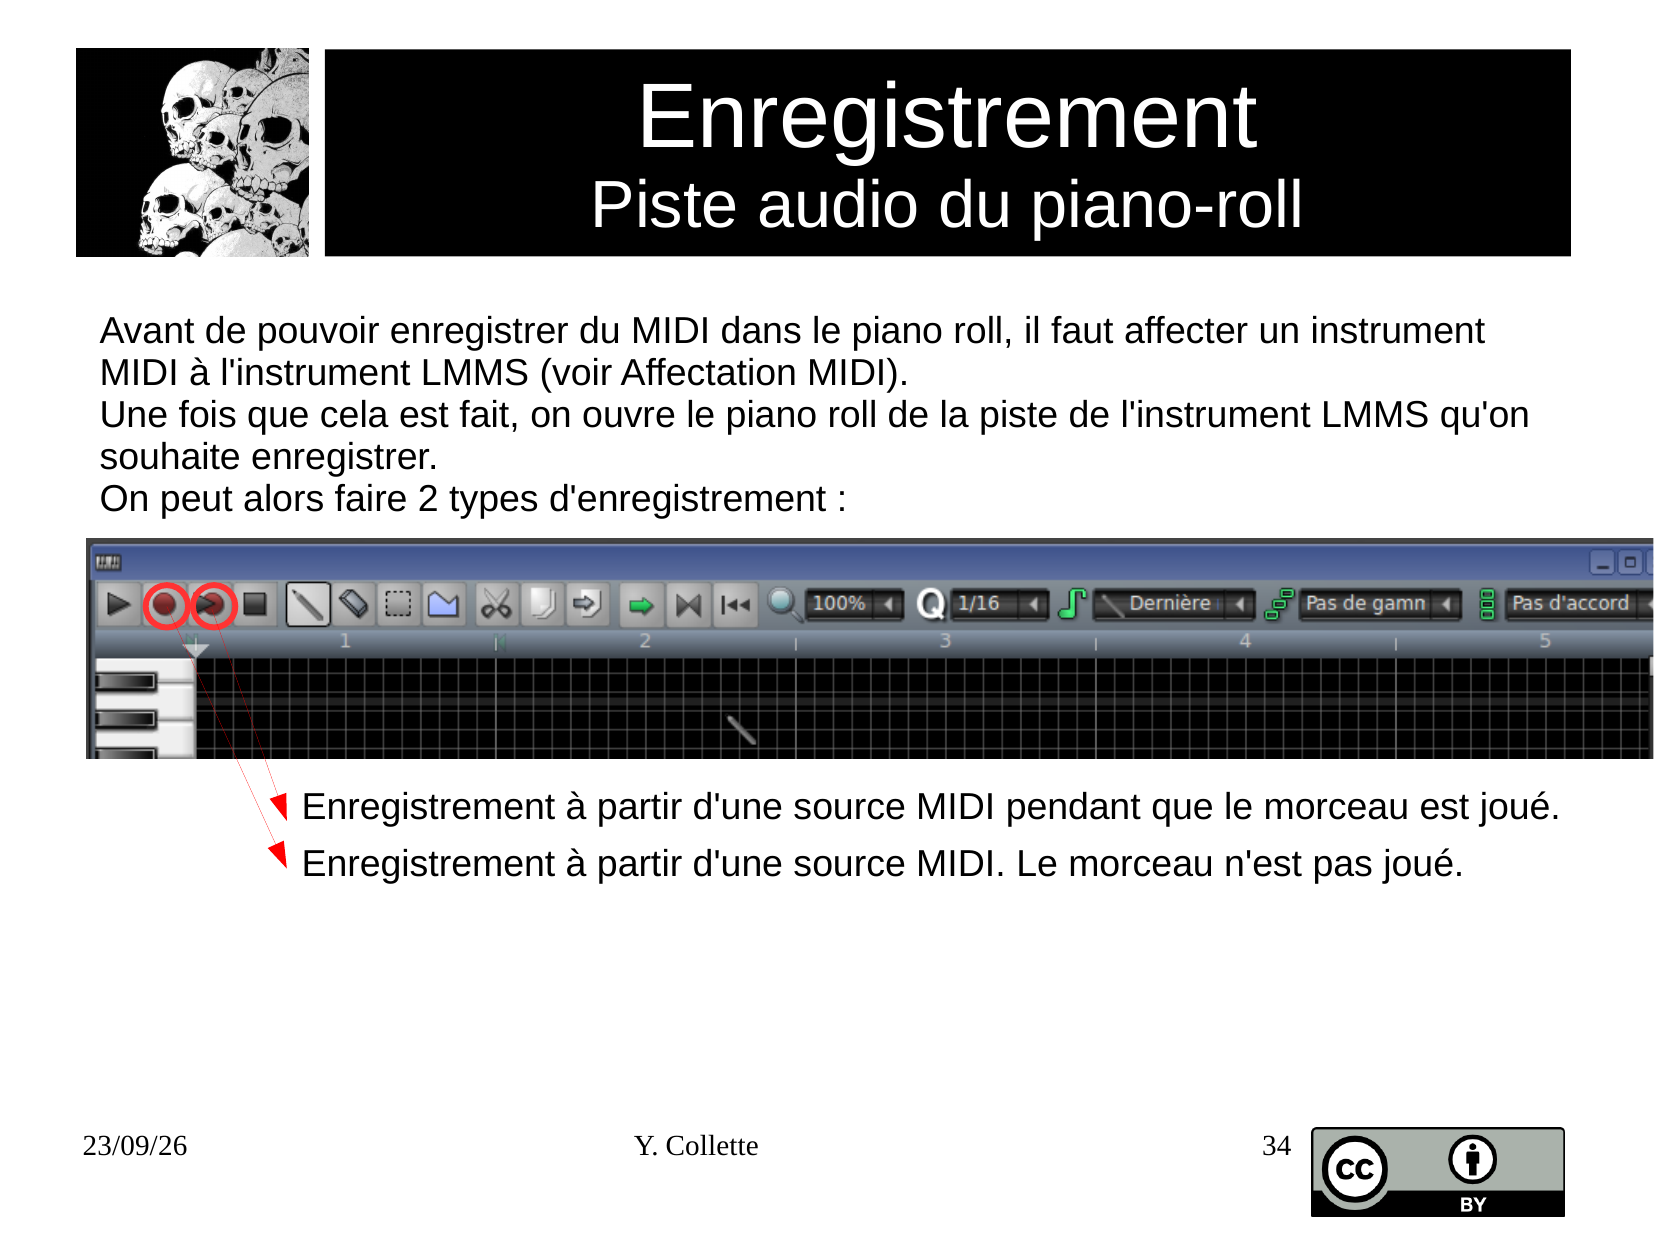

# Enregistrement Piste audio du piano-roll
Avant de pouvoir enregistrer du MIDI dans le piano roll, il faut affecter un instrument MIDI à l'instrument LMMS (voir Affectation MIDI).
Une fois que cela est fait, on ouvre le piano roll de la piste de l'instrument LMMS qu'on souhaite enregistrer.
On peut alors faire 2 types d'enregistrement :
Enregistrement à partir d'une source MIDI pendant que le morceau est joué.
Enregistrement à partir d'une source MIDI. Le morceau n'est pas joué.
Y. Collette
34